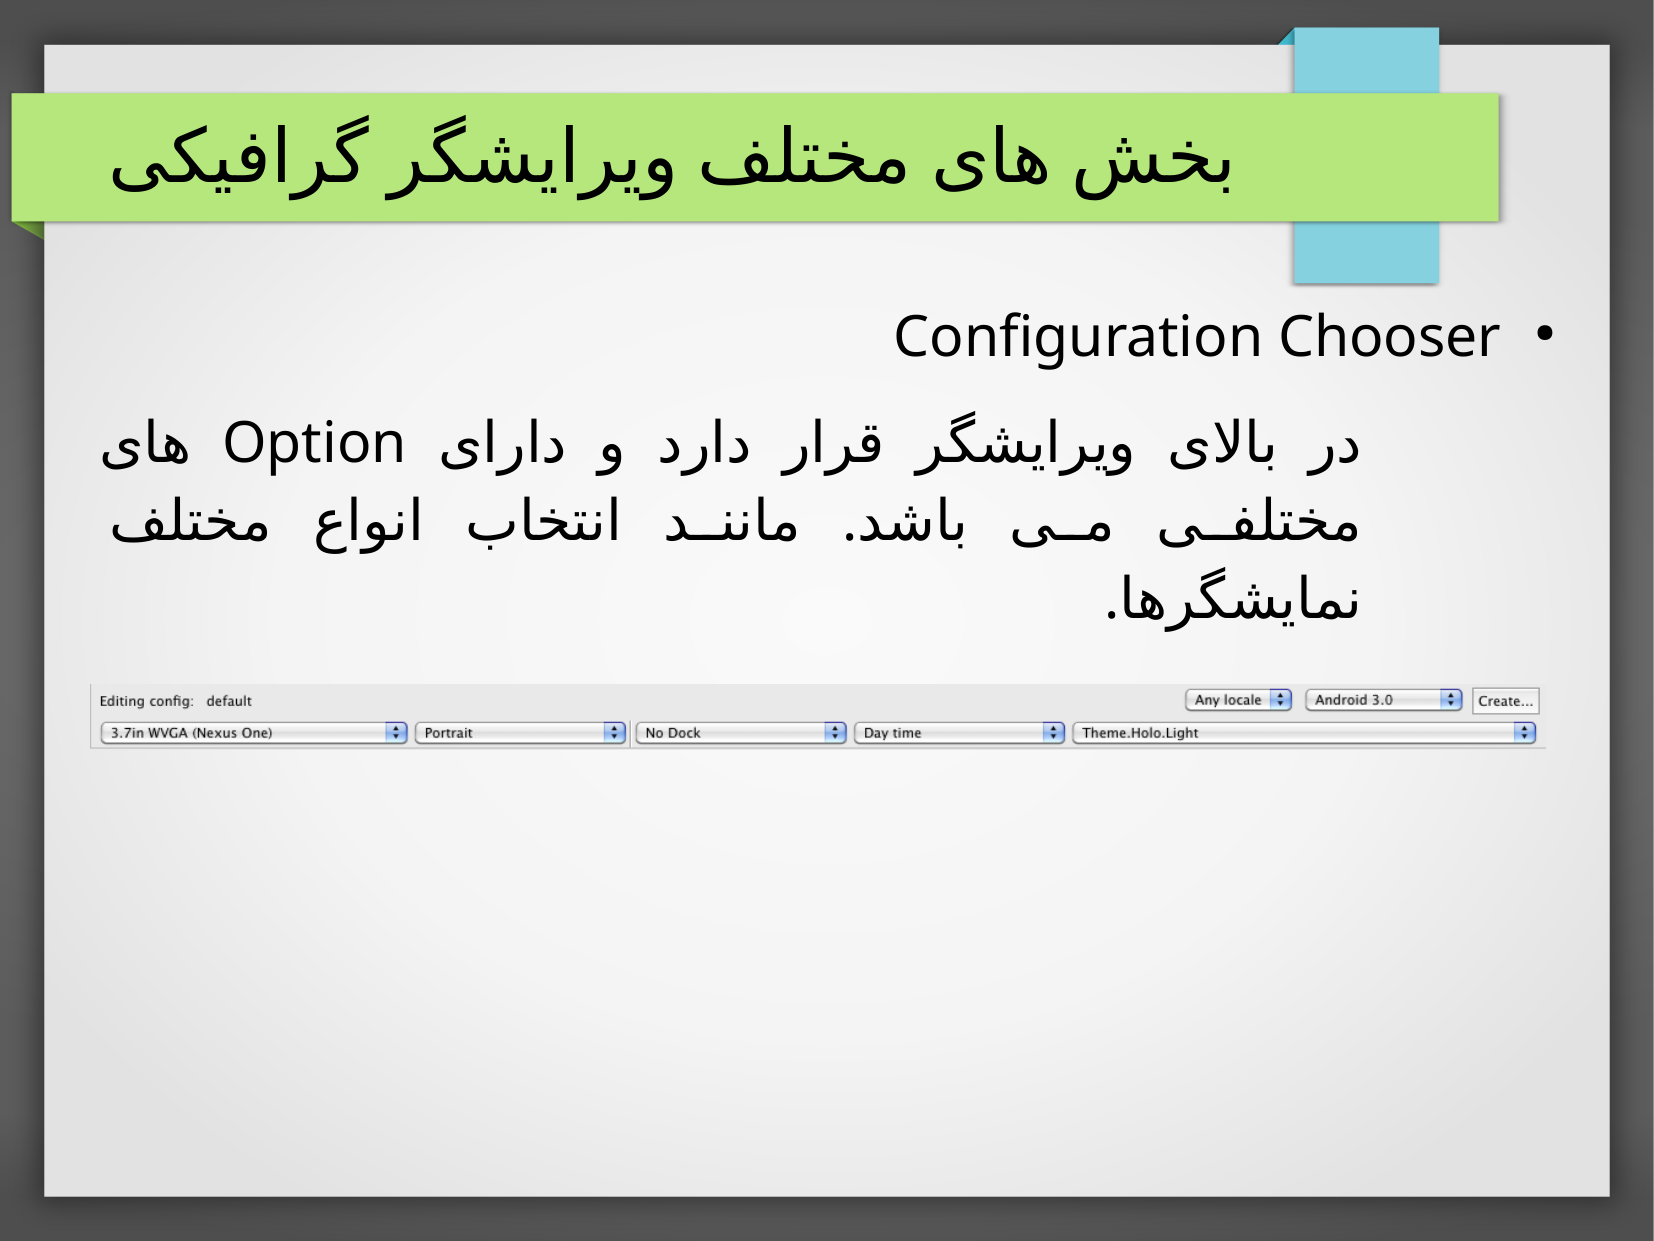

# بخش های مختلف ویرایشگر گرافیکی
Configuration Chooser
در بالای ویرایشگر قرار دارد و دارای Option های مختلفی می باشد. مانند انتخاب انواع مختلف نمایشگرها.